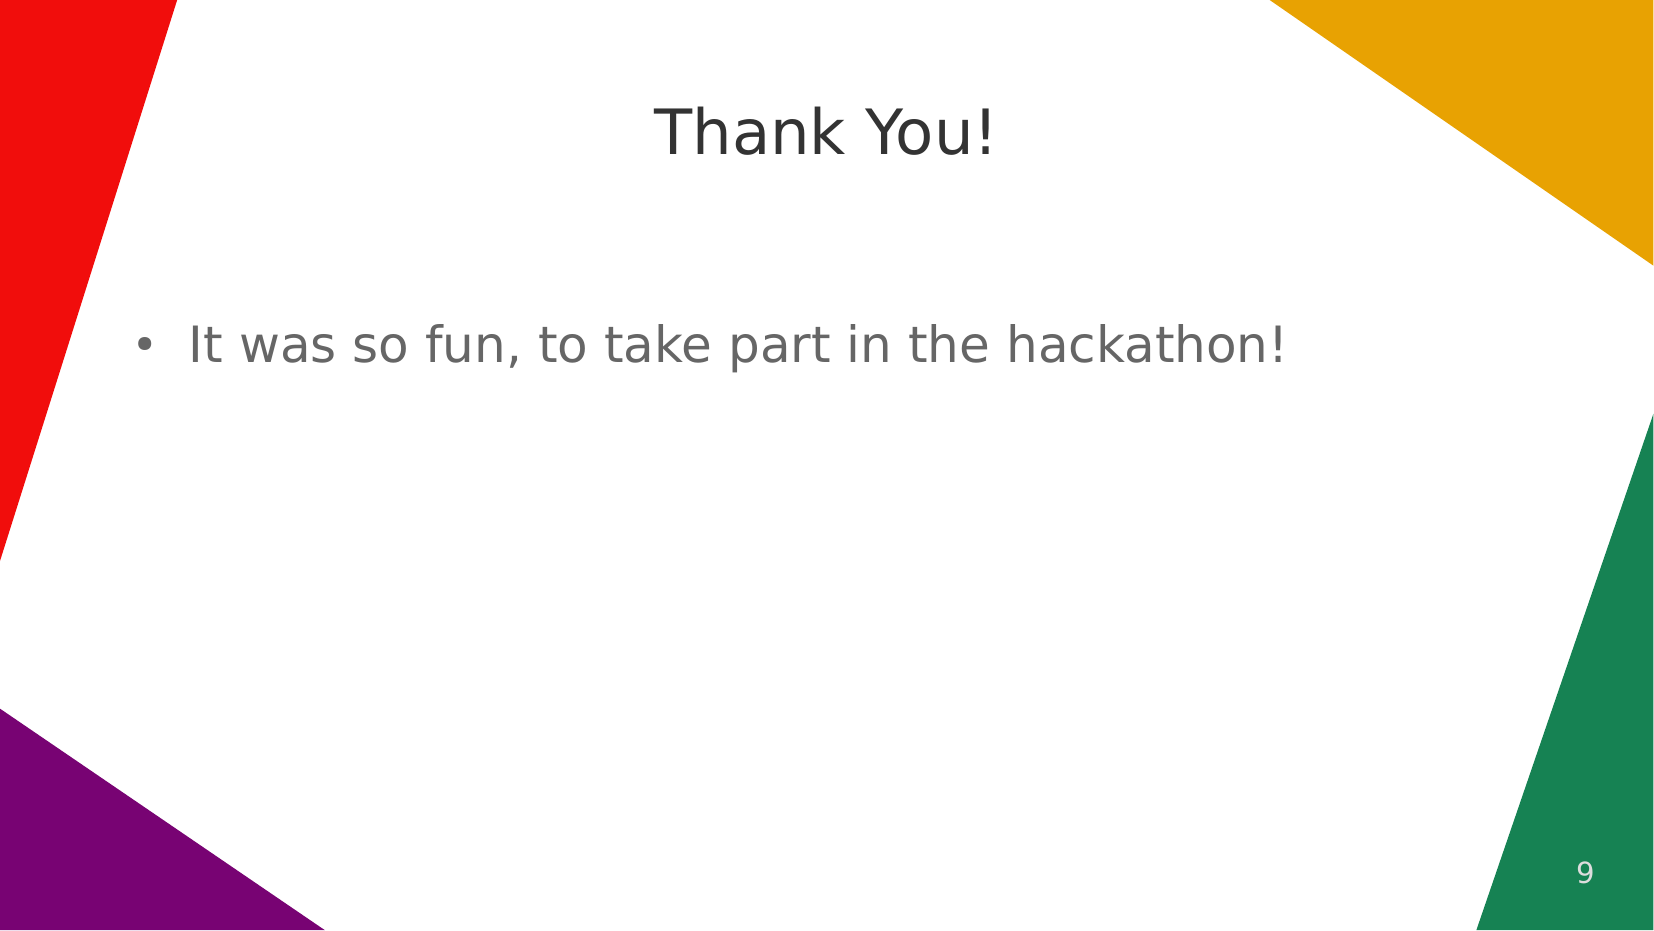

# Thank You!
It was so fun, to take part in the hackathon!
9